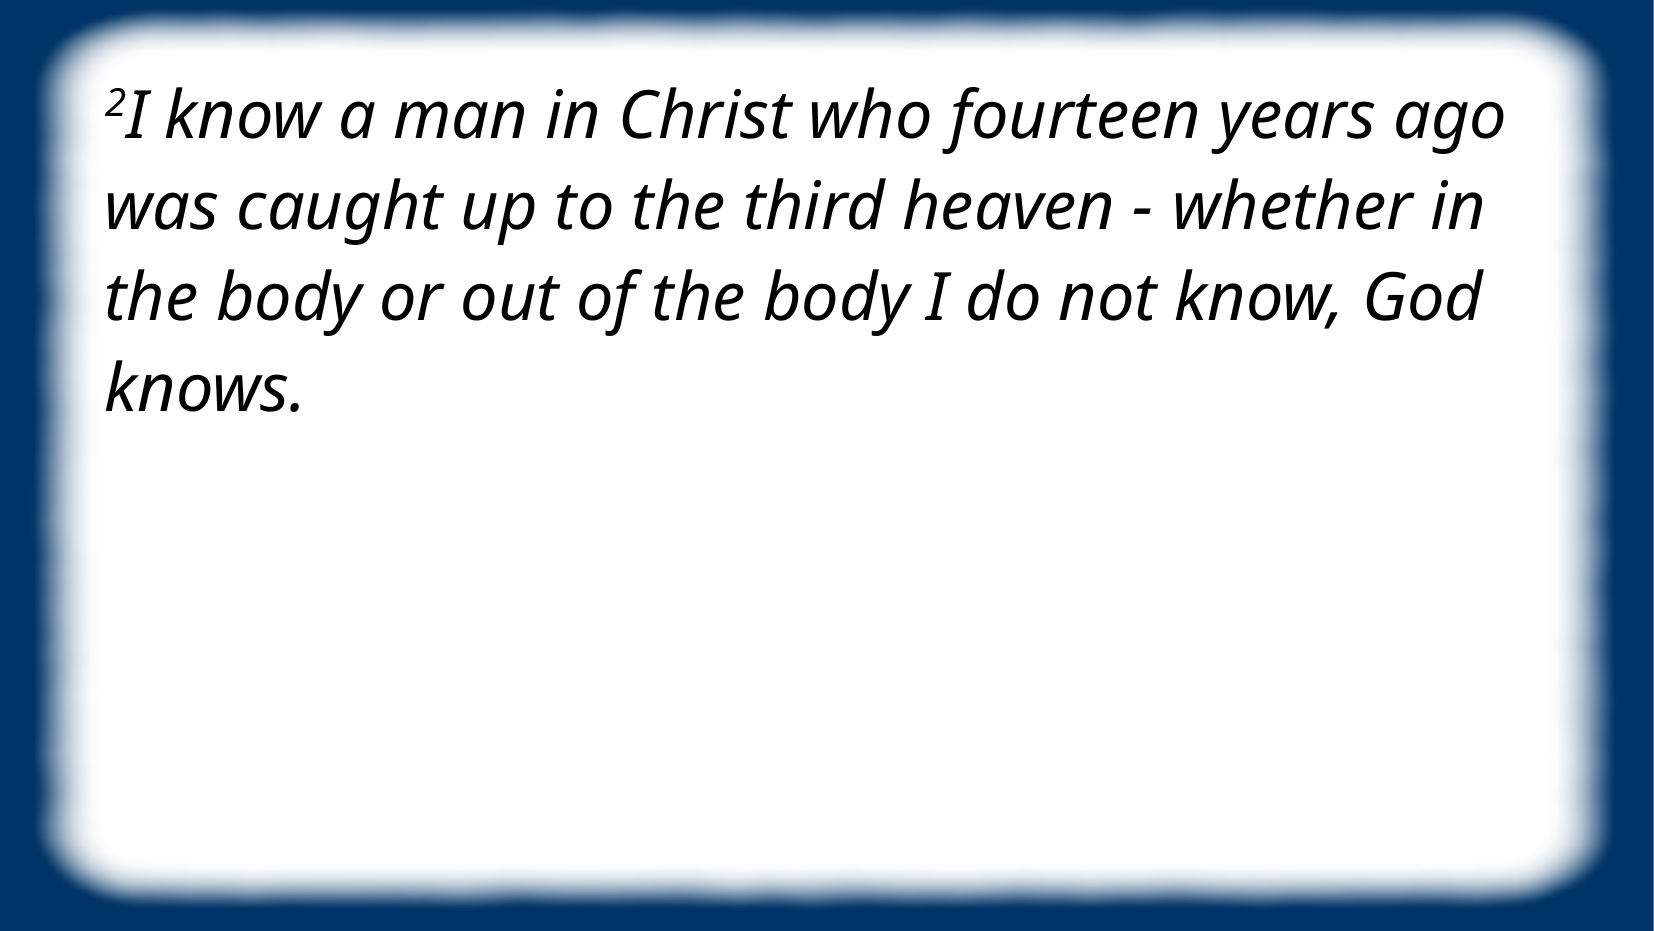

2I know a man in Christ who fourteen years ago was caught up to the third heaven - whether in the body or out of the body I do not know, God knows.